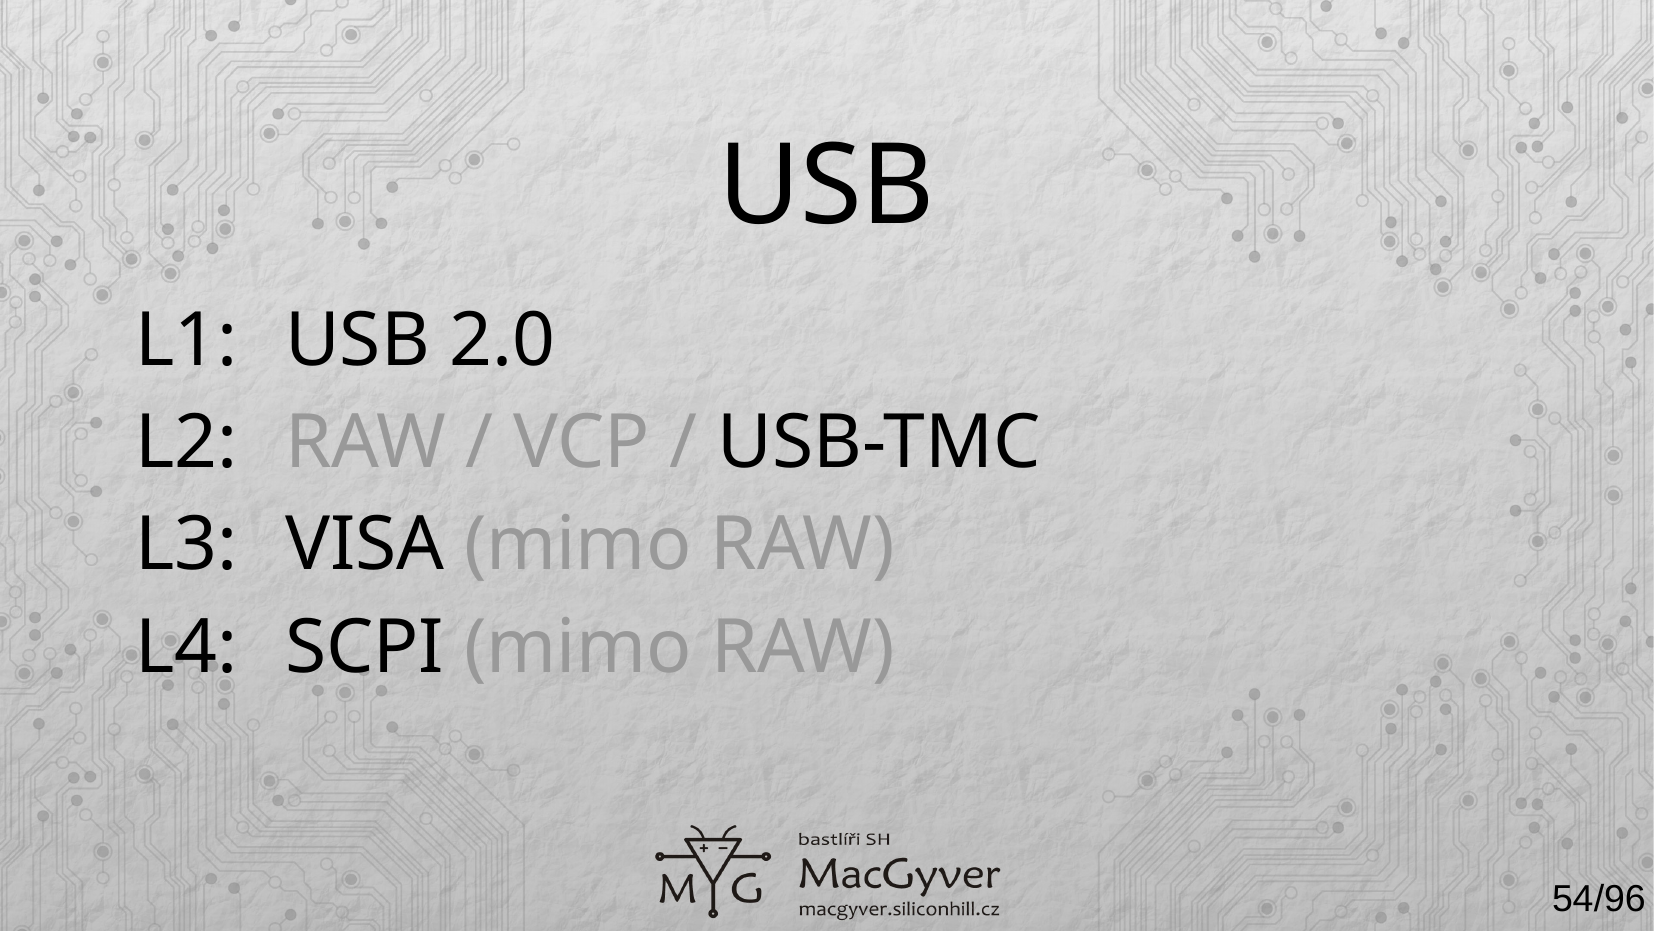

# USB
L1:	USB 2.0
L2:	RAW / VCP / USB-TMC
L3:	VISA (mimo RAW)
L4:	SCPI (mimo RAW)